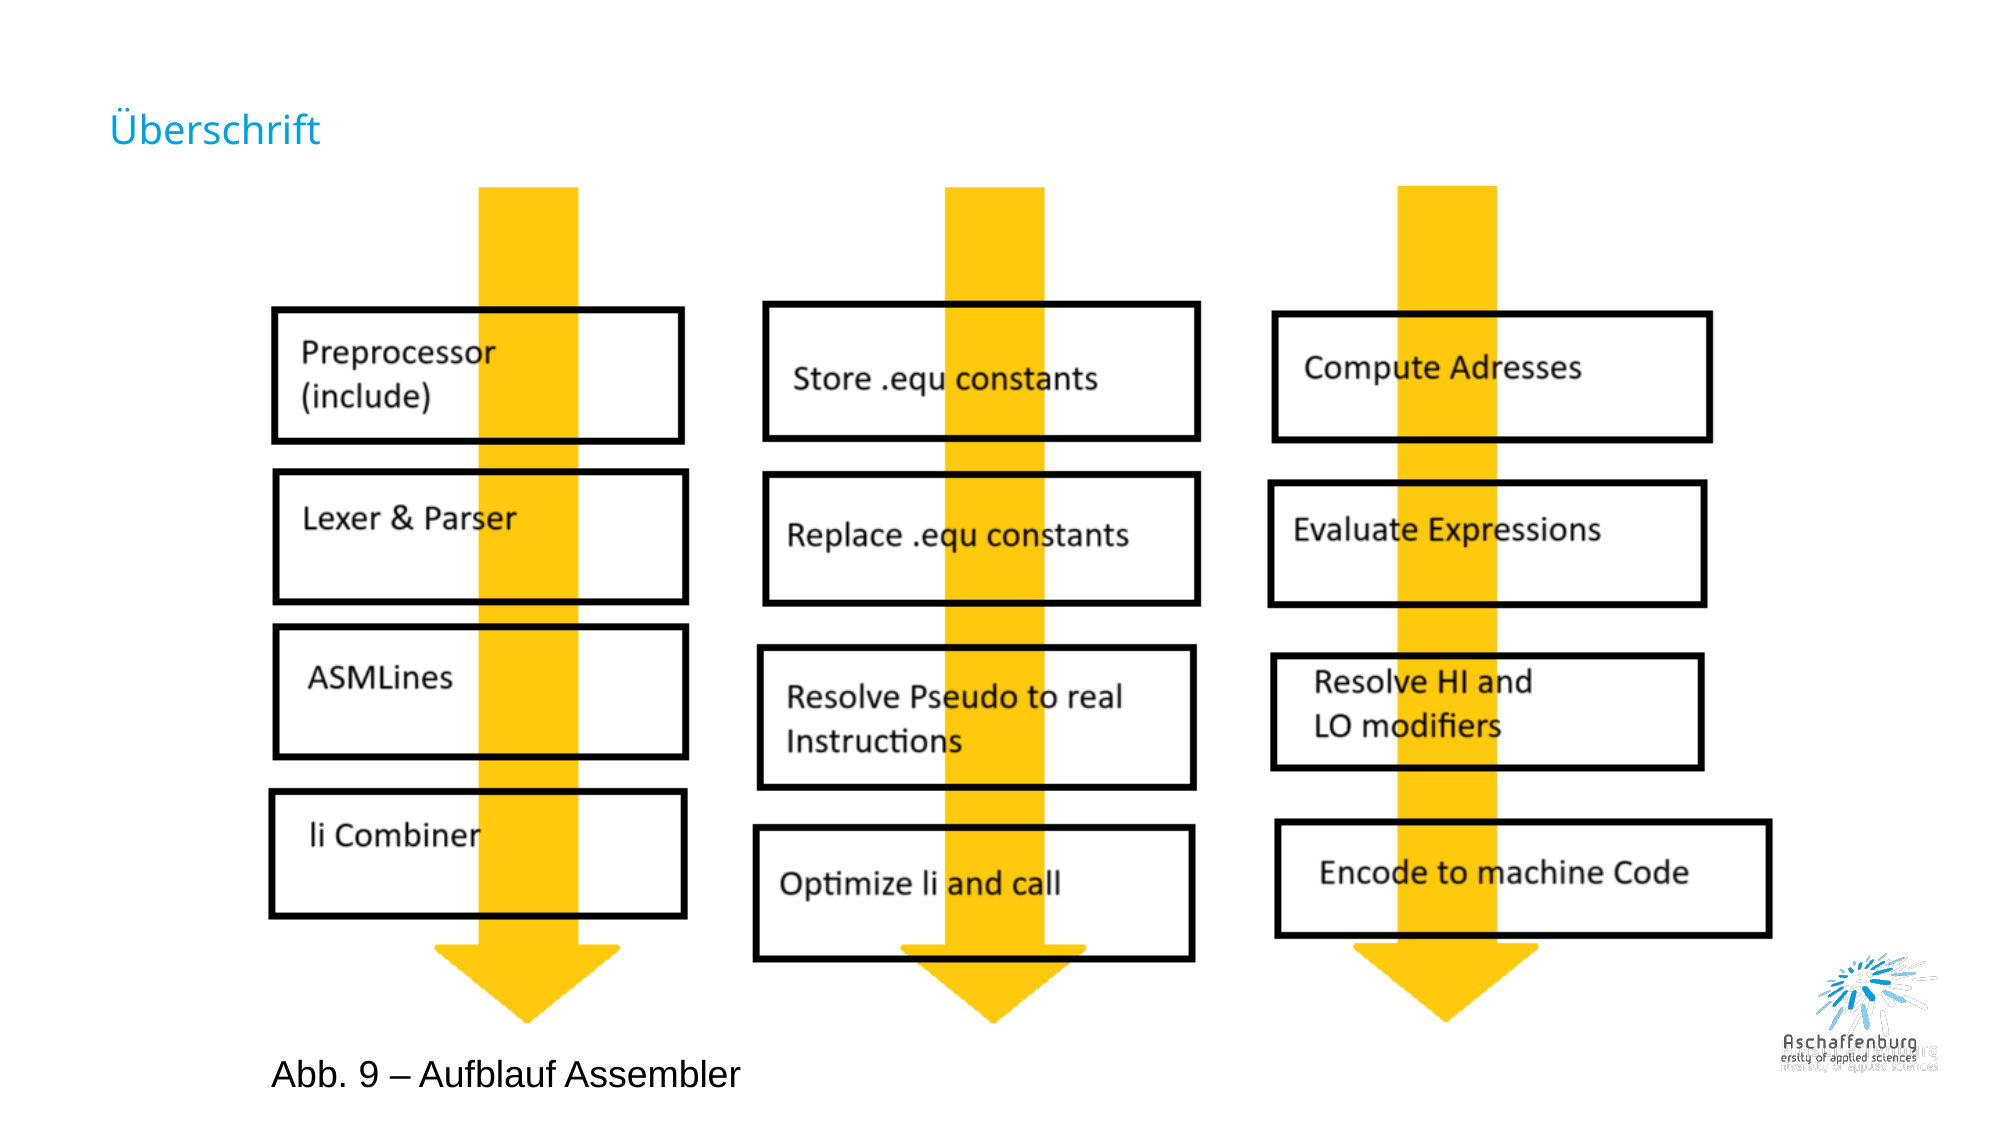

# Überschrift
Abb. 9 – Aufblauf Assembler